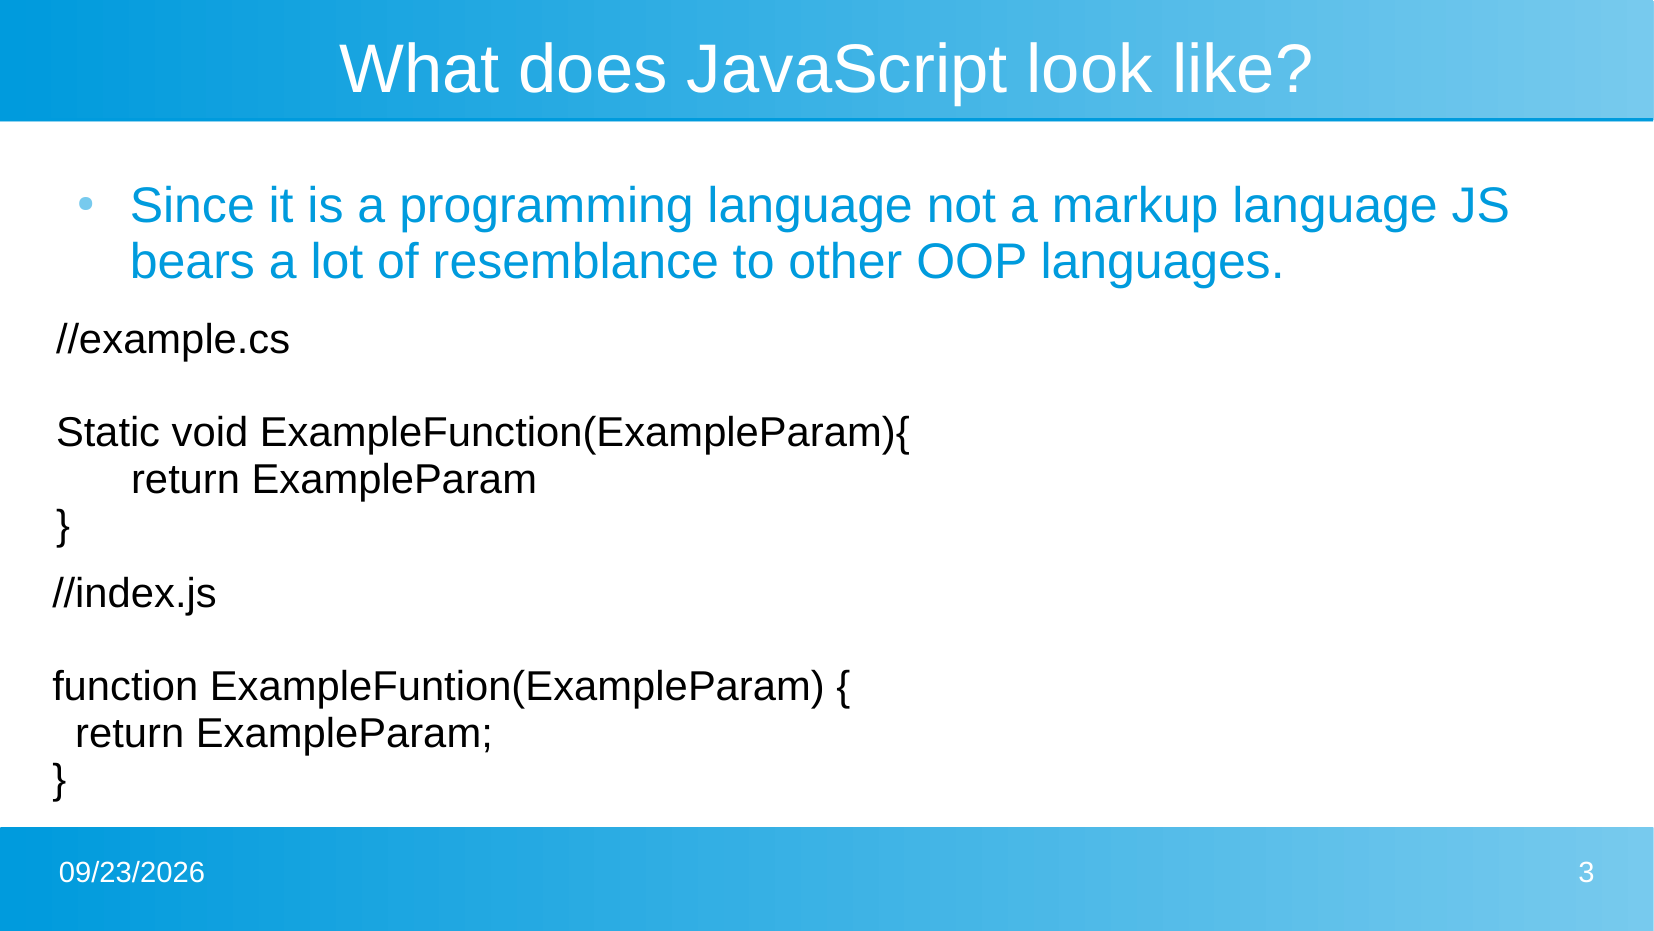

# What does JavaScript look like?
Since it is a programming language not a markup language JS bears a lot of resemblance to other OOP languages.
//example.cs
Static void ExampleFunction(ExampleParam){
	return ExampleParam
}
//index.js
function ExampleFuntion(ExampleParam) {
 return ExampleParam;
}
3